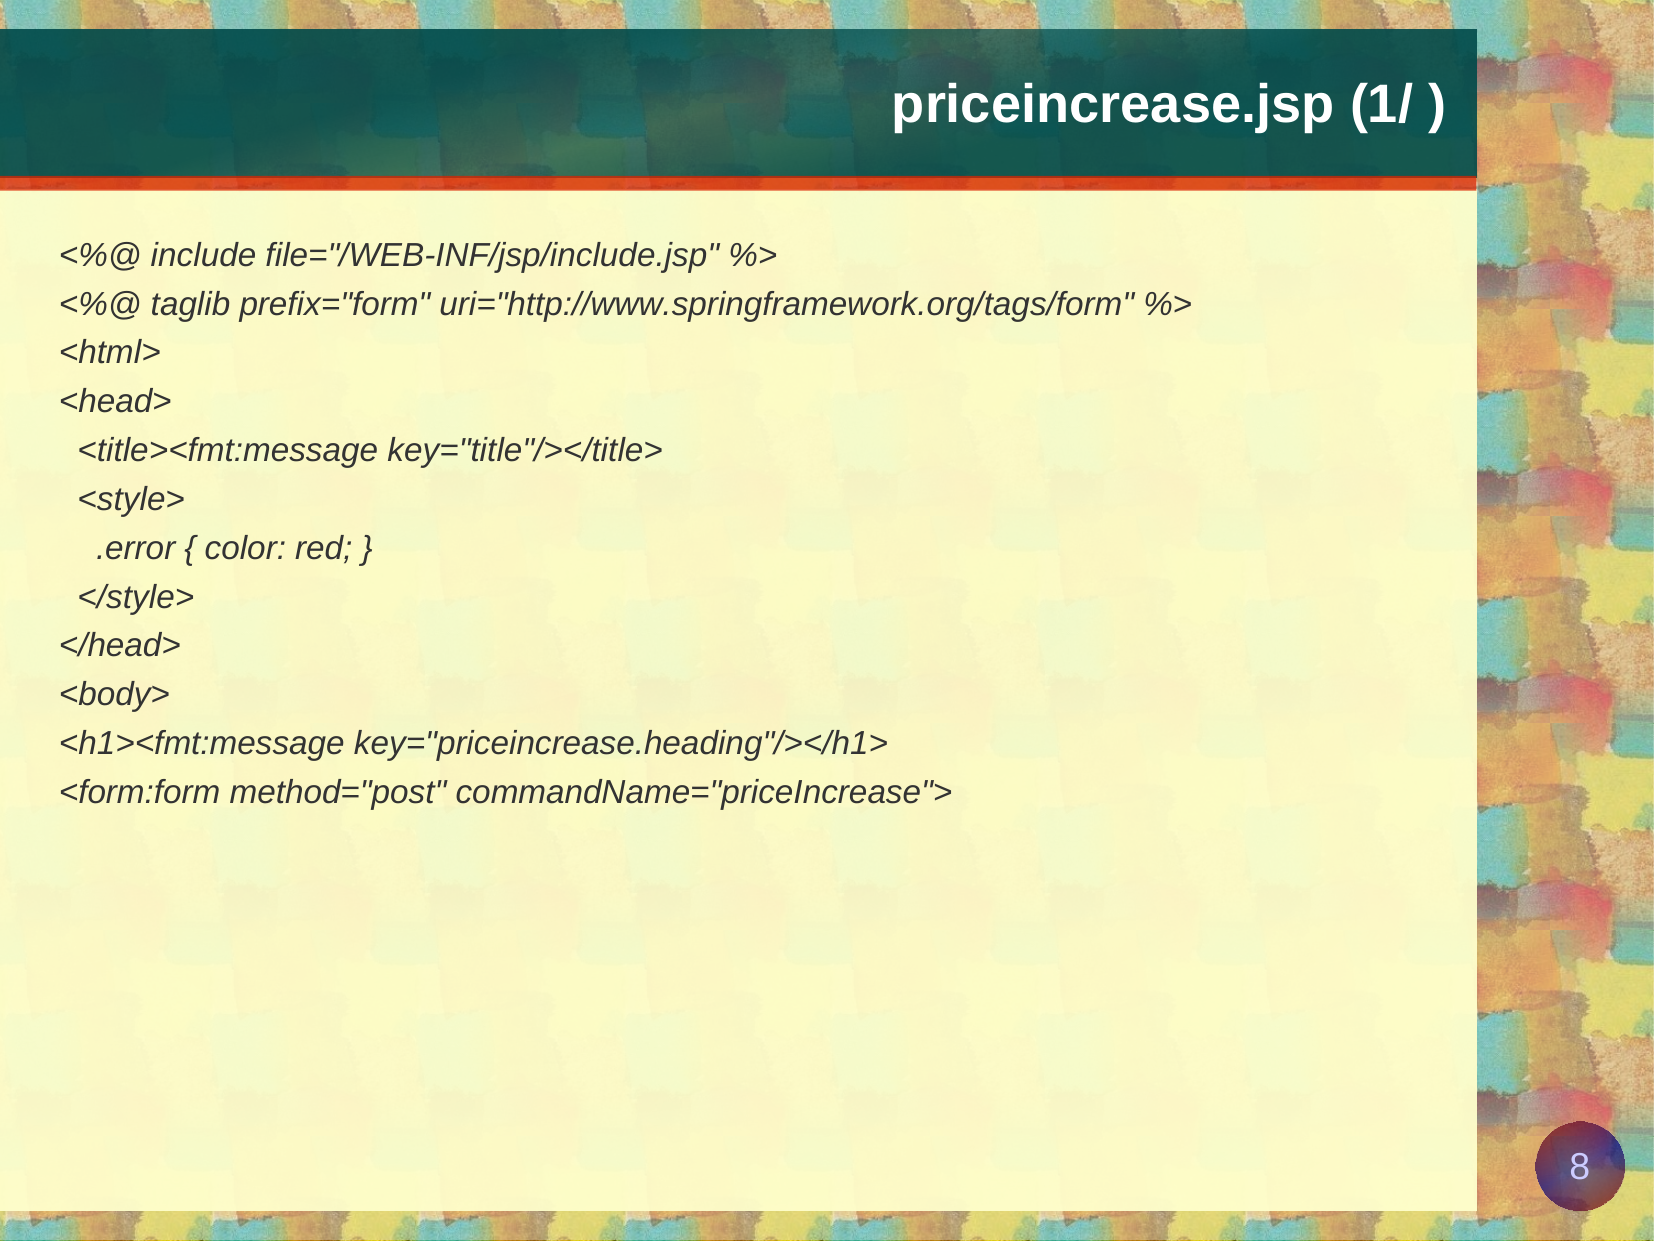

# priceincrease.jsp (1/ )
<%@ include file="/WEB-INF/jsp/include.jsp" %>
<%@ taglib prefix="form" uri="http://www.springframework.org/tags/form" %>
<html>
<head>
 <title><fmt:message key="title"/></title>
 <style>
 .error { color: red; }
 </style>
</head>
<body>
<h1><fmt:message key="priceincrease.heading"/></h1>
<form:form method="post" commandName="priceIncrease">